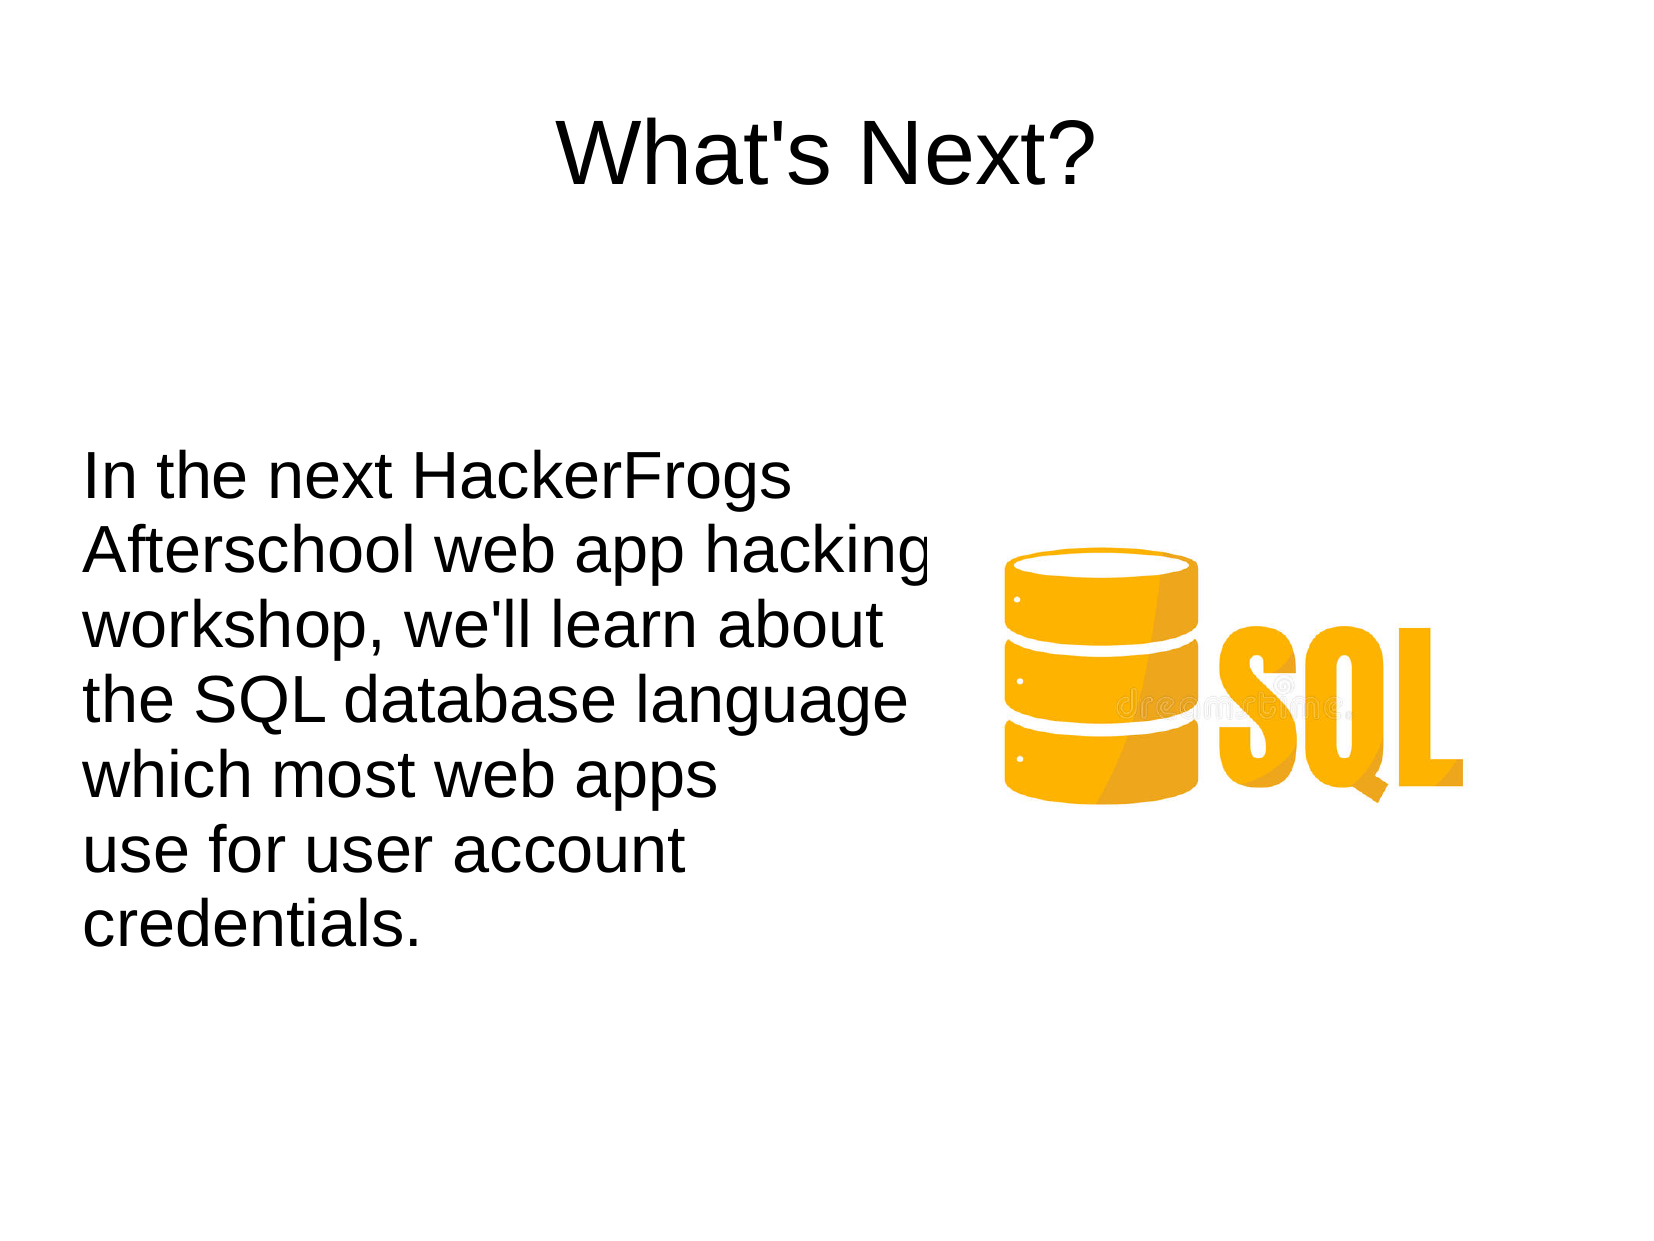

# What's Next?
In the next HackerFrogs
Afterschool web app hacking
workshop, we'll learn about
the SQL database language
which most web apps
use for user account
credentials.